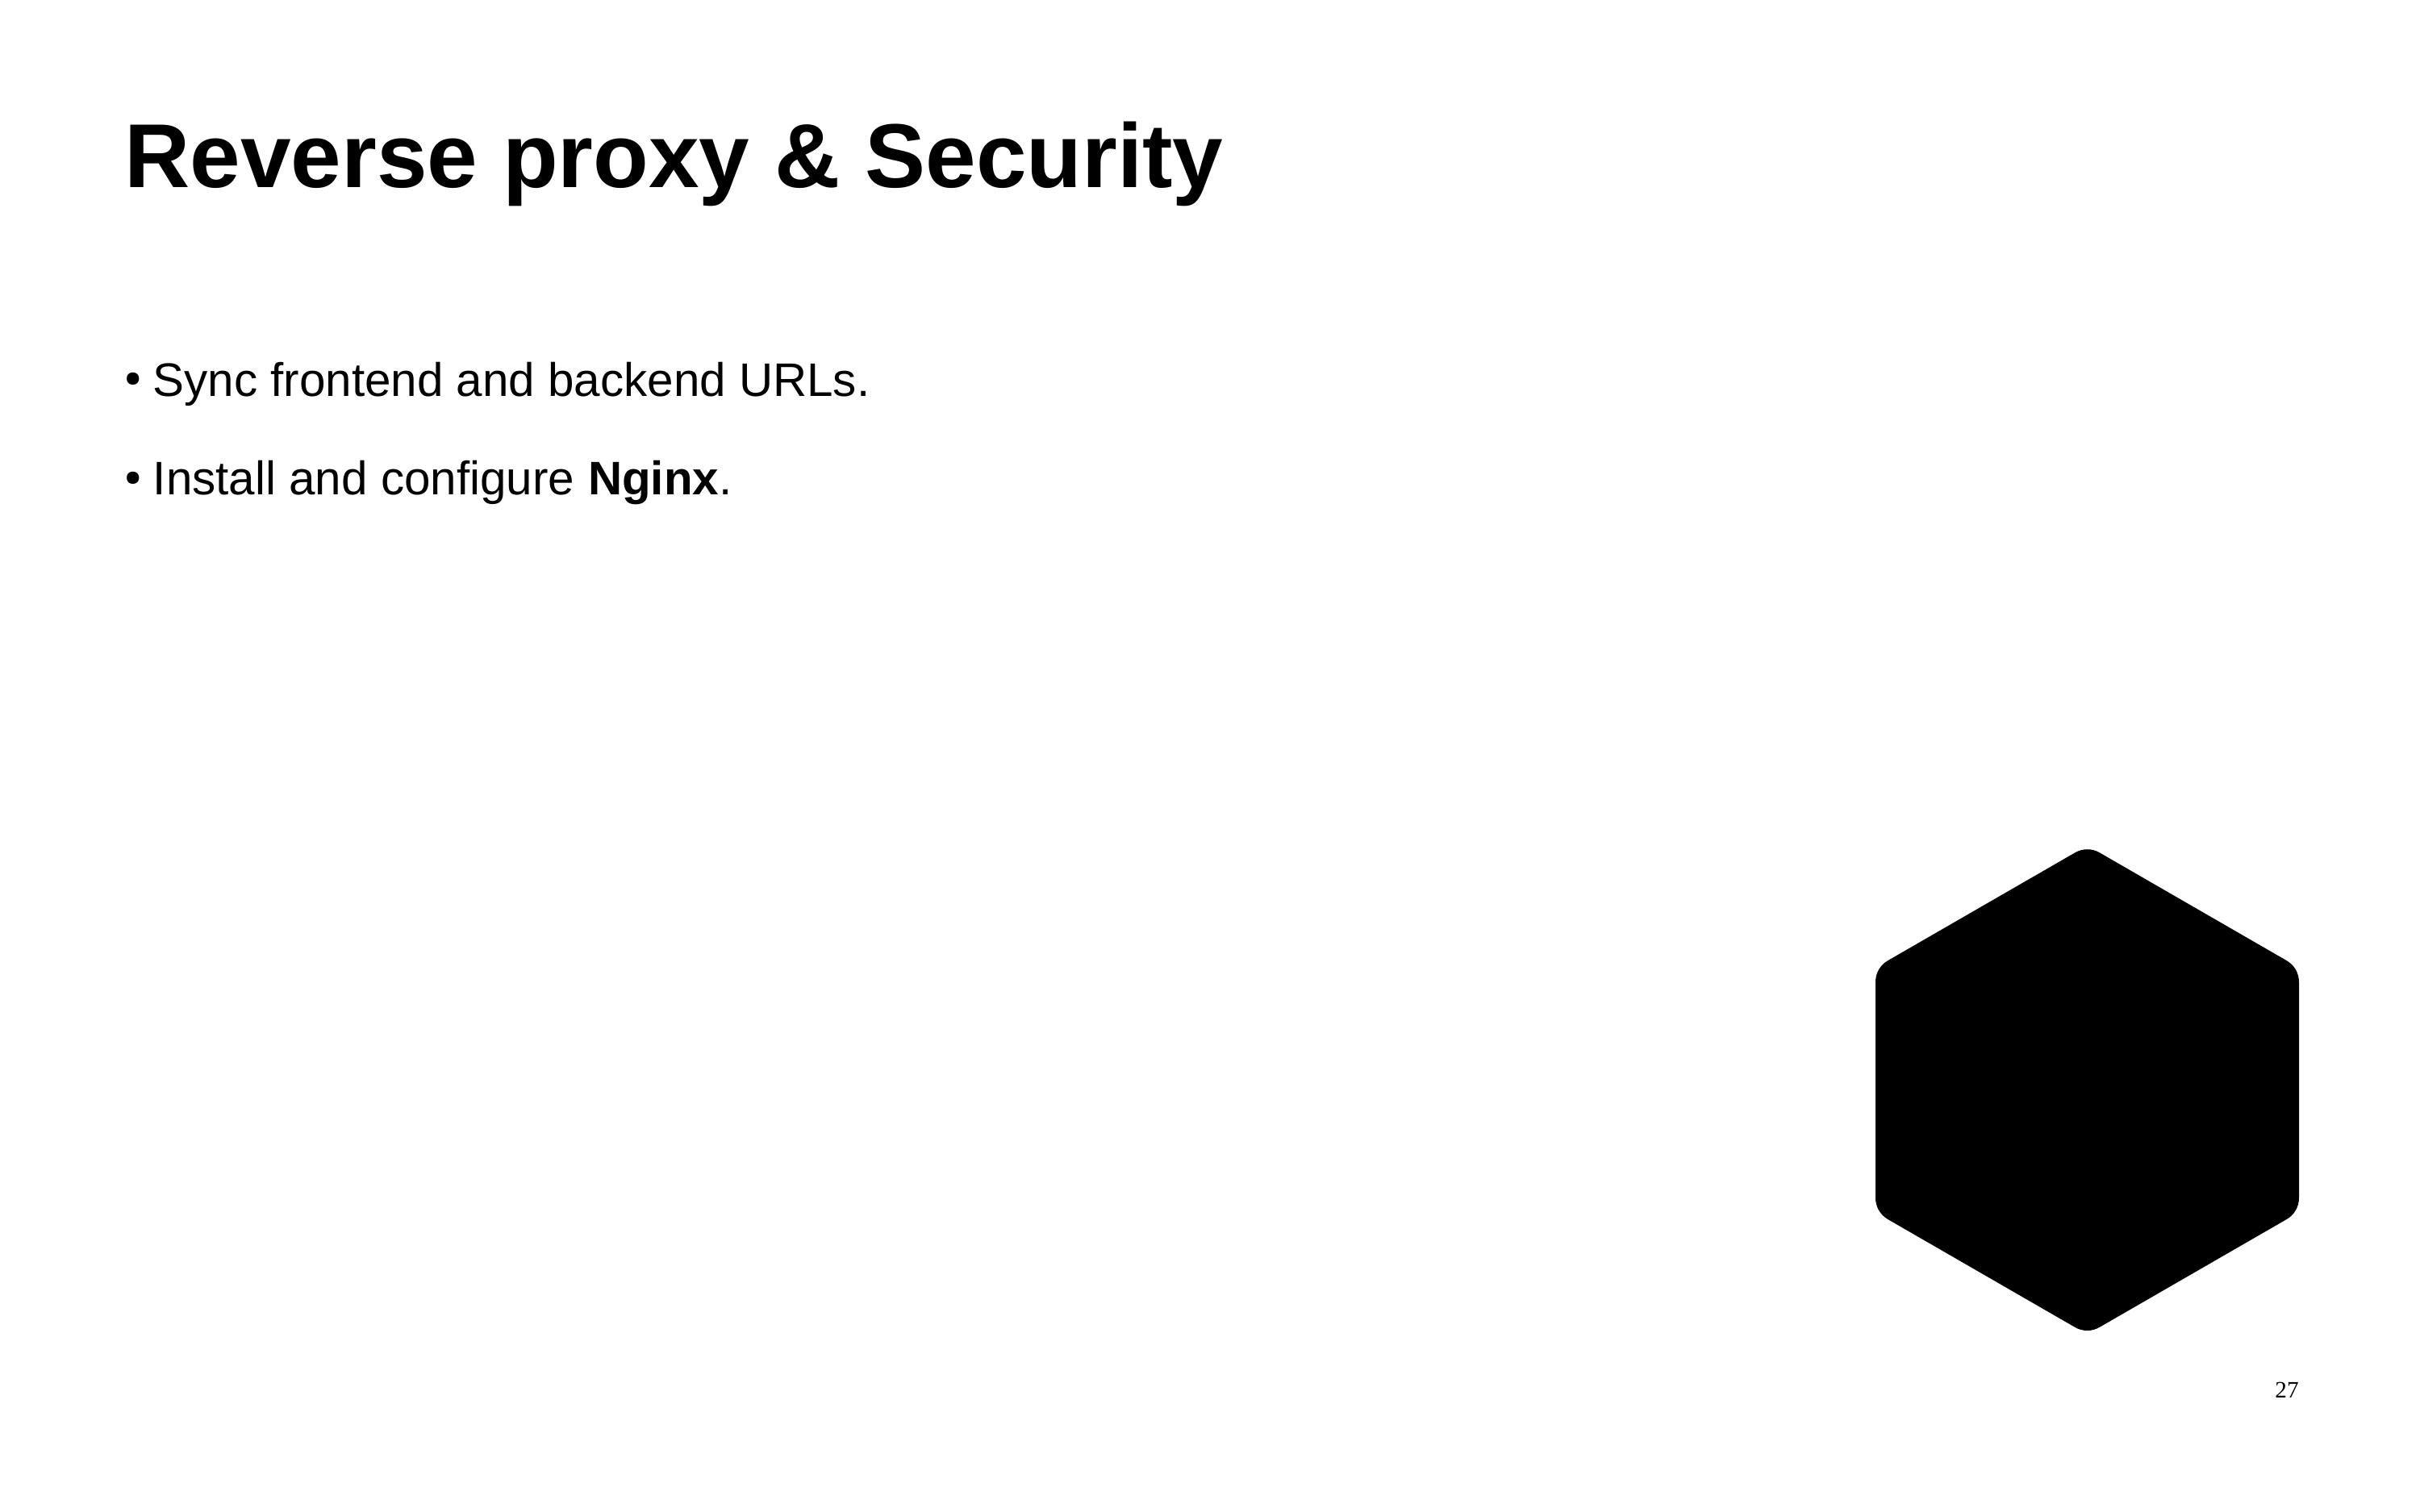

Reverse proxy & Security
Sync frontend and backend URLs.
Install and configure Nginx.
27